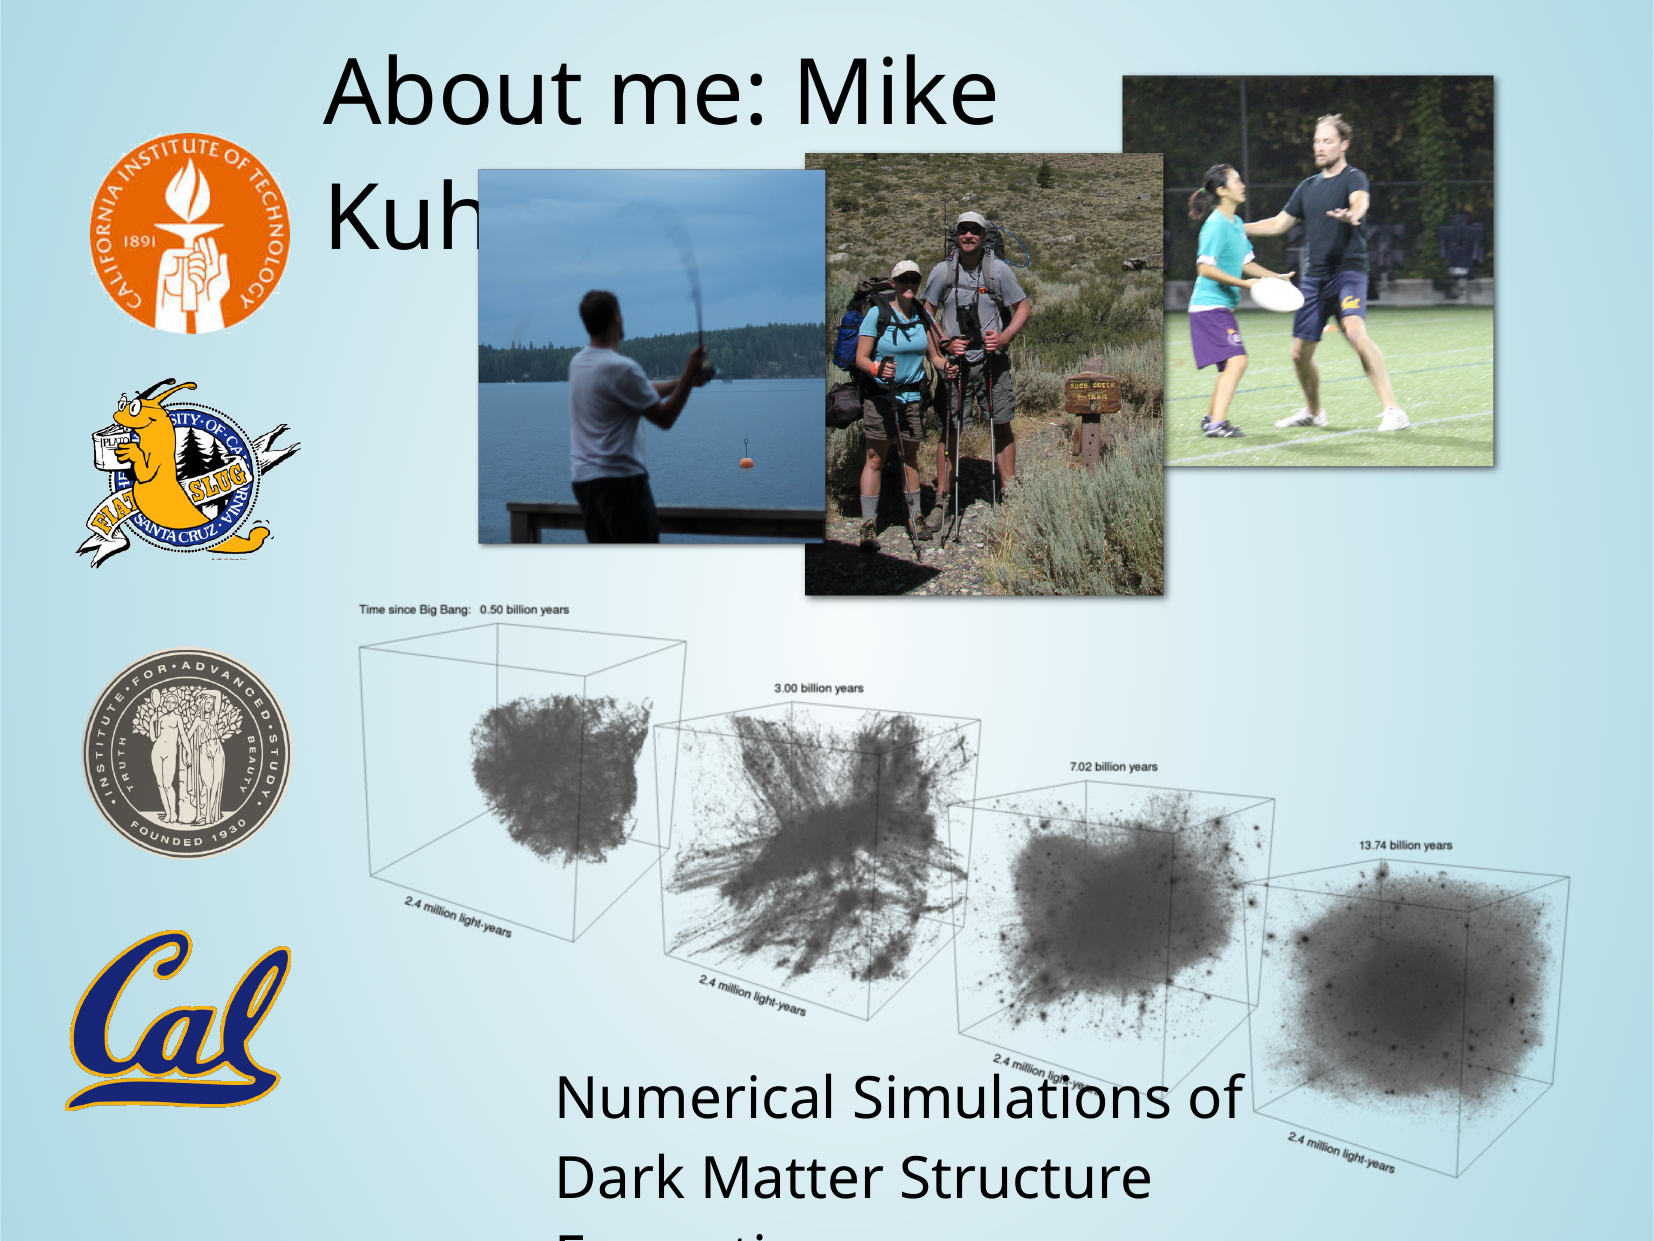

About me: Mike Kuhlen
Numerical Simulations of
Dark Matter Structure Formation